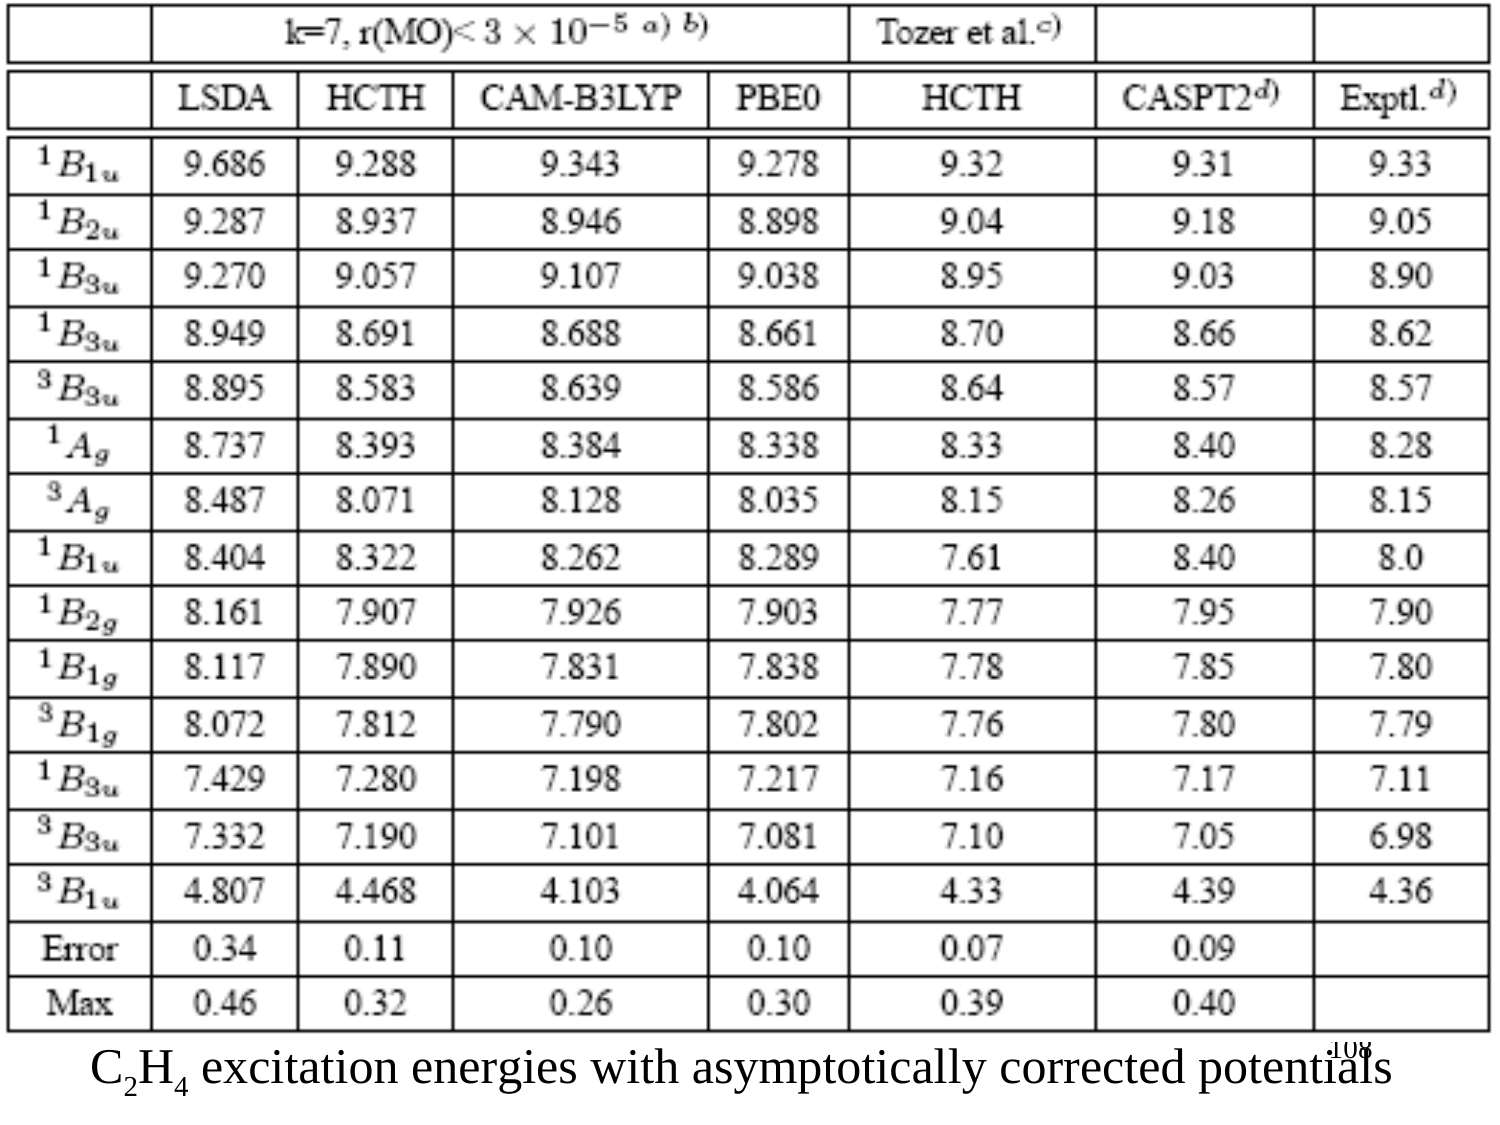

108
C2H4 excitation energies with asymptotically corrected potentials